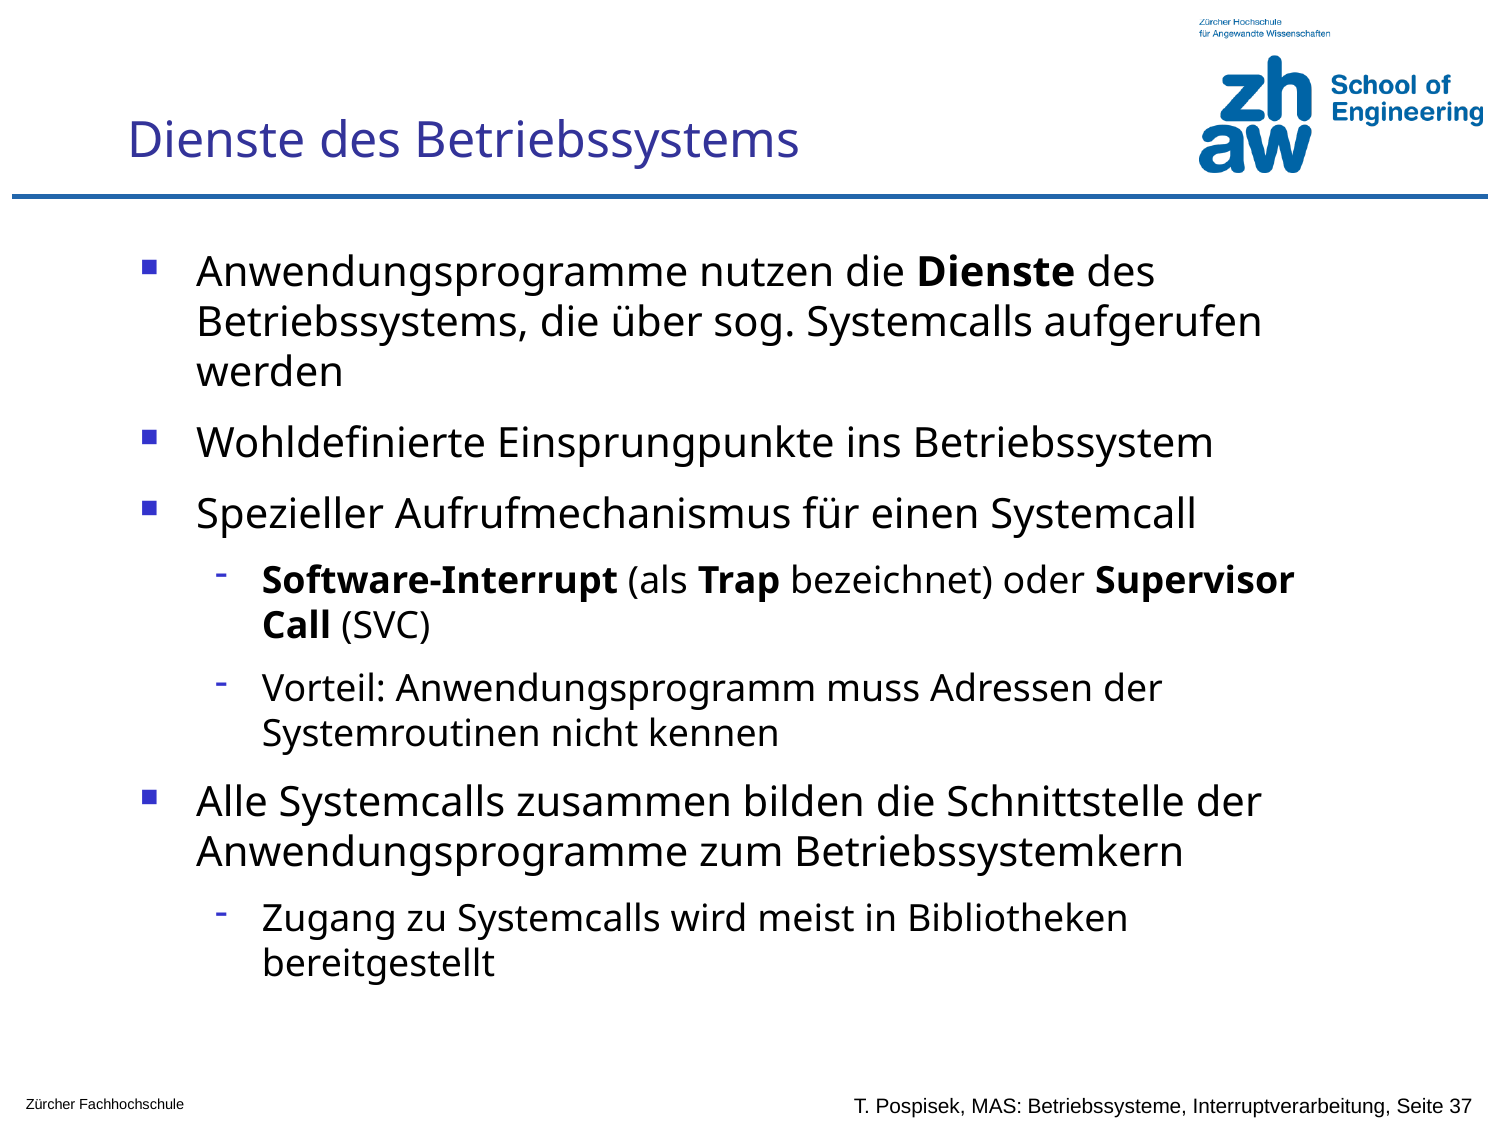

Dienste des Betriebssystems
#
Anwendungsprogramme nutzen die Dienste des Betriebssystems, die über sog. Systemcalls aufgerufen werden
Wohldefinierte Einsprungpunkte ins Betriebssystem
Spezieller Aufrufmechanismus für einen Systemcall
Software-Interrupt (als Trap bezeichnet) oder Supervisor Call (SVC)
Vorteil: Anwendungsprogramm muss Adressen der Systemroutinen nicht kennen
Alle Systemcalls zusammen bilden die Schnittstelle der Anwendungsprogramme zum Betriebssystemkern
Zugang zu Systemcalls wird meist in Bibliotheken bereitgestellt